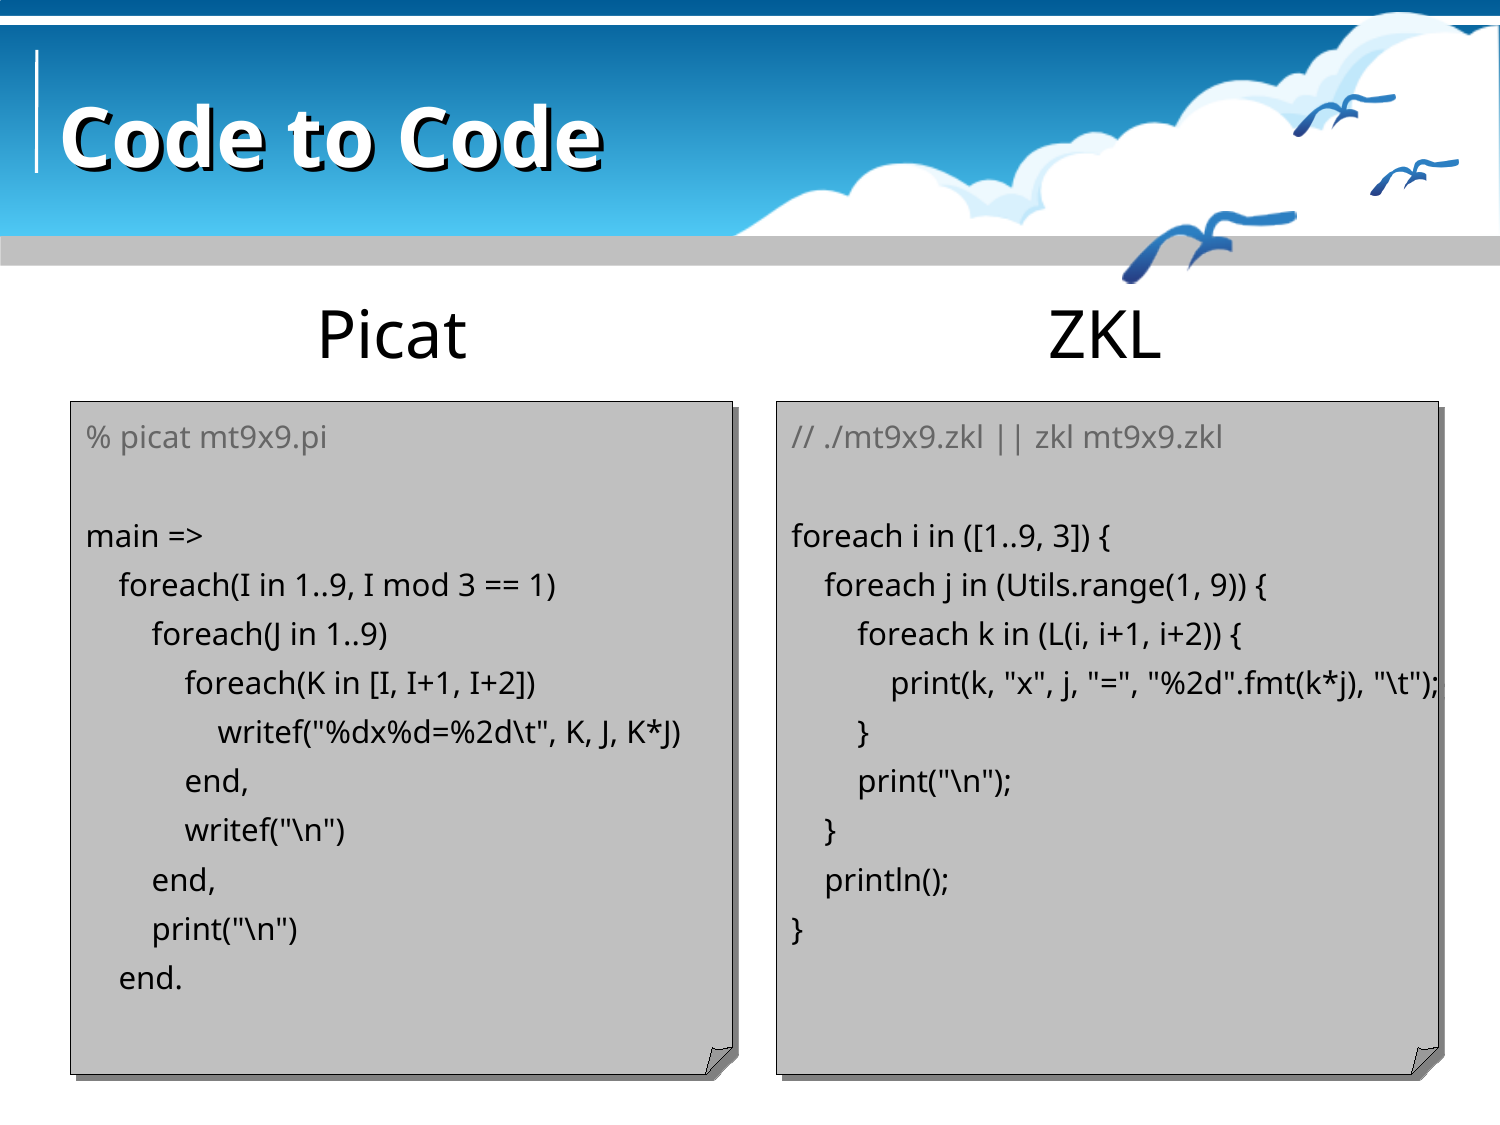

# Code to Code
ZKL
Picat
% picat mt9x9.pi
main =>
 foreach(I in 1..9, I mod 3 == 1)
 foreach(J in 1..9)
 foreach(K in [I, I+1, I+2])
 writef("%dx%d=%2d\t", K, J, K*J)
 end,
 writef("\n")
 end,
 print("\n")
 end.
// ./mt9x9.zkl || zkl mt9x9.zkl
foreach i in ([1..9, 3]) {
 foreach j in (Utils.range(1, 9)) {
 foreach k in (L(i, i+1, i+2)) {
 print(k, "x", j, "=", "%2d".fmt(k*j), "\t");
 }
 print("\n");
 }
 println();
}